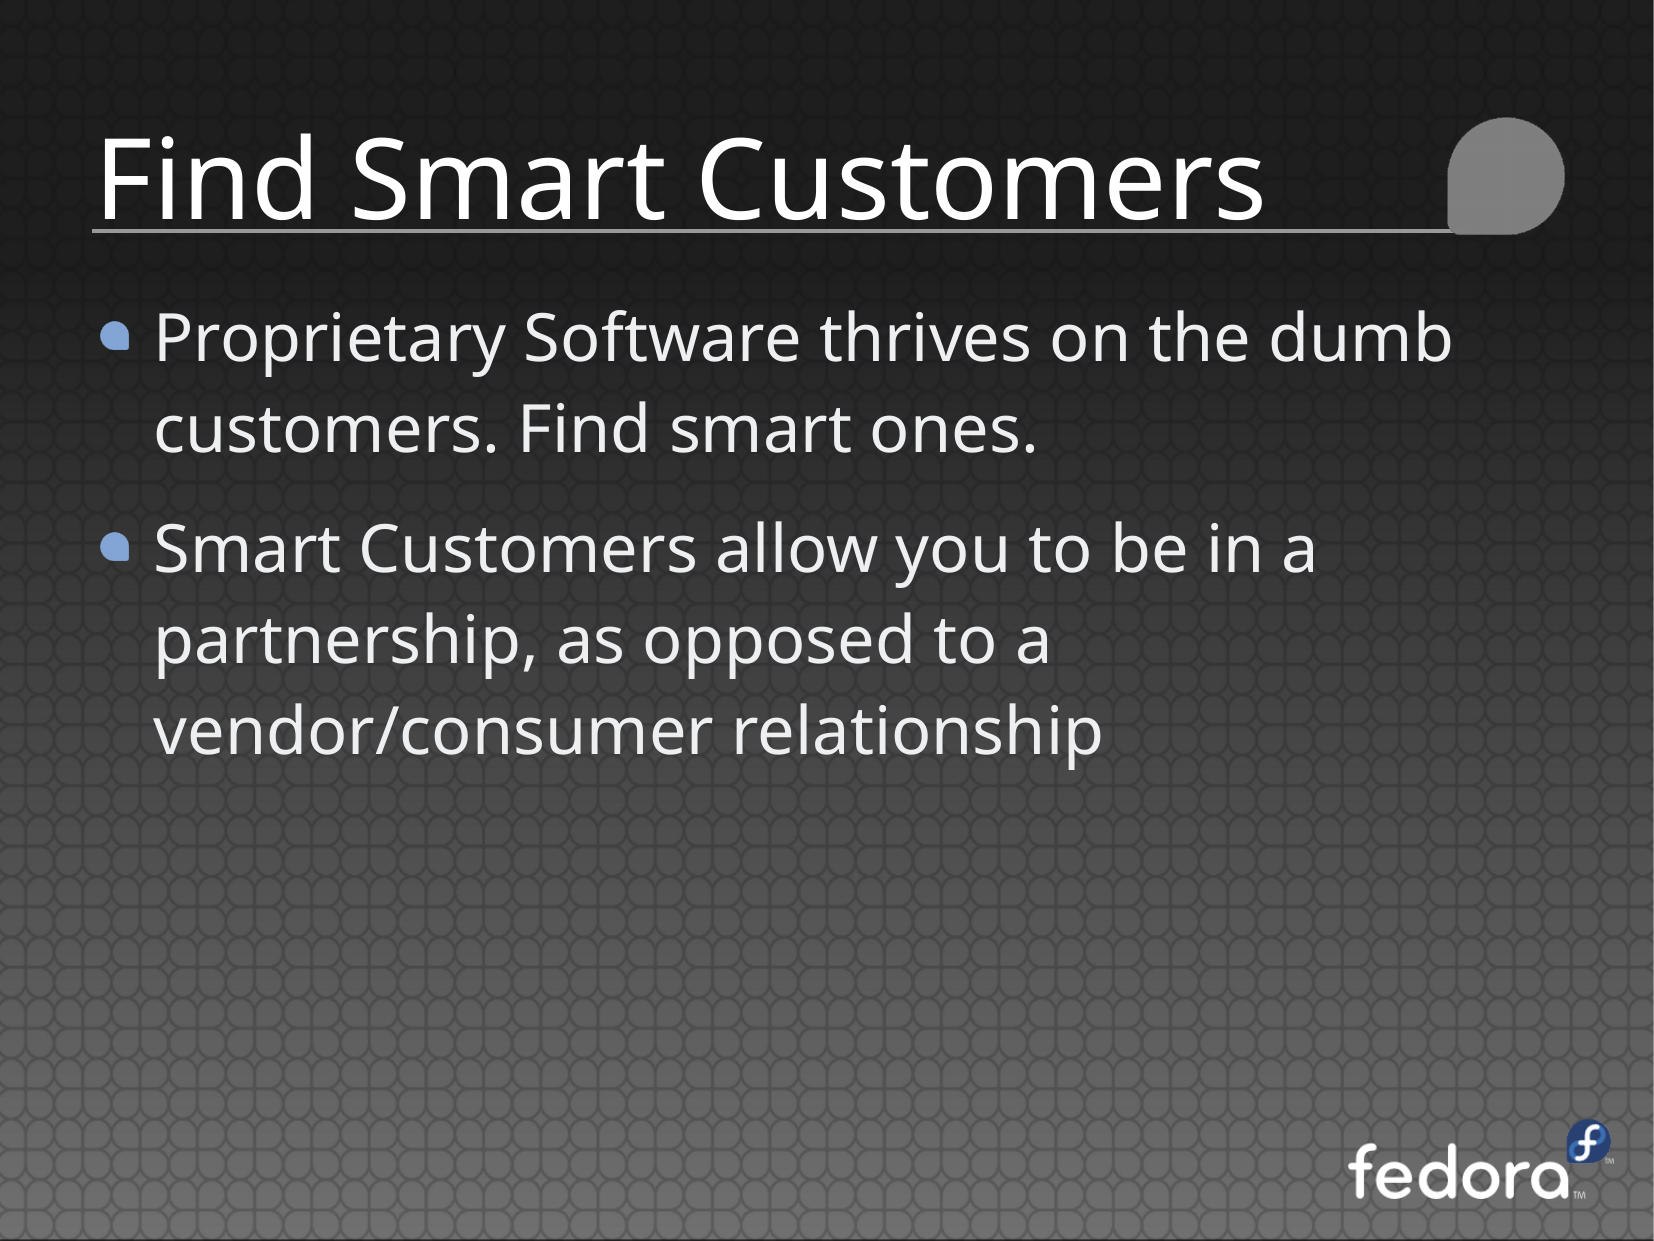

Find Smart Customers
# Proprietary Software thrives on the dumb customers. Find smart ones.
Smart Customers allow you to be in a partnership, as opposed to a vendor/consumer relationship